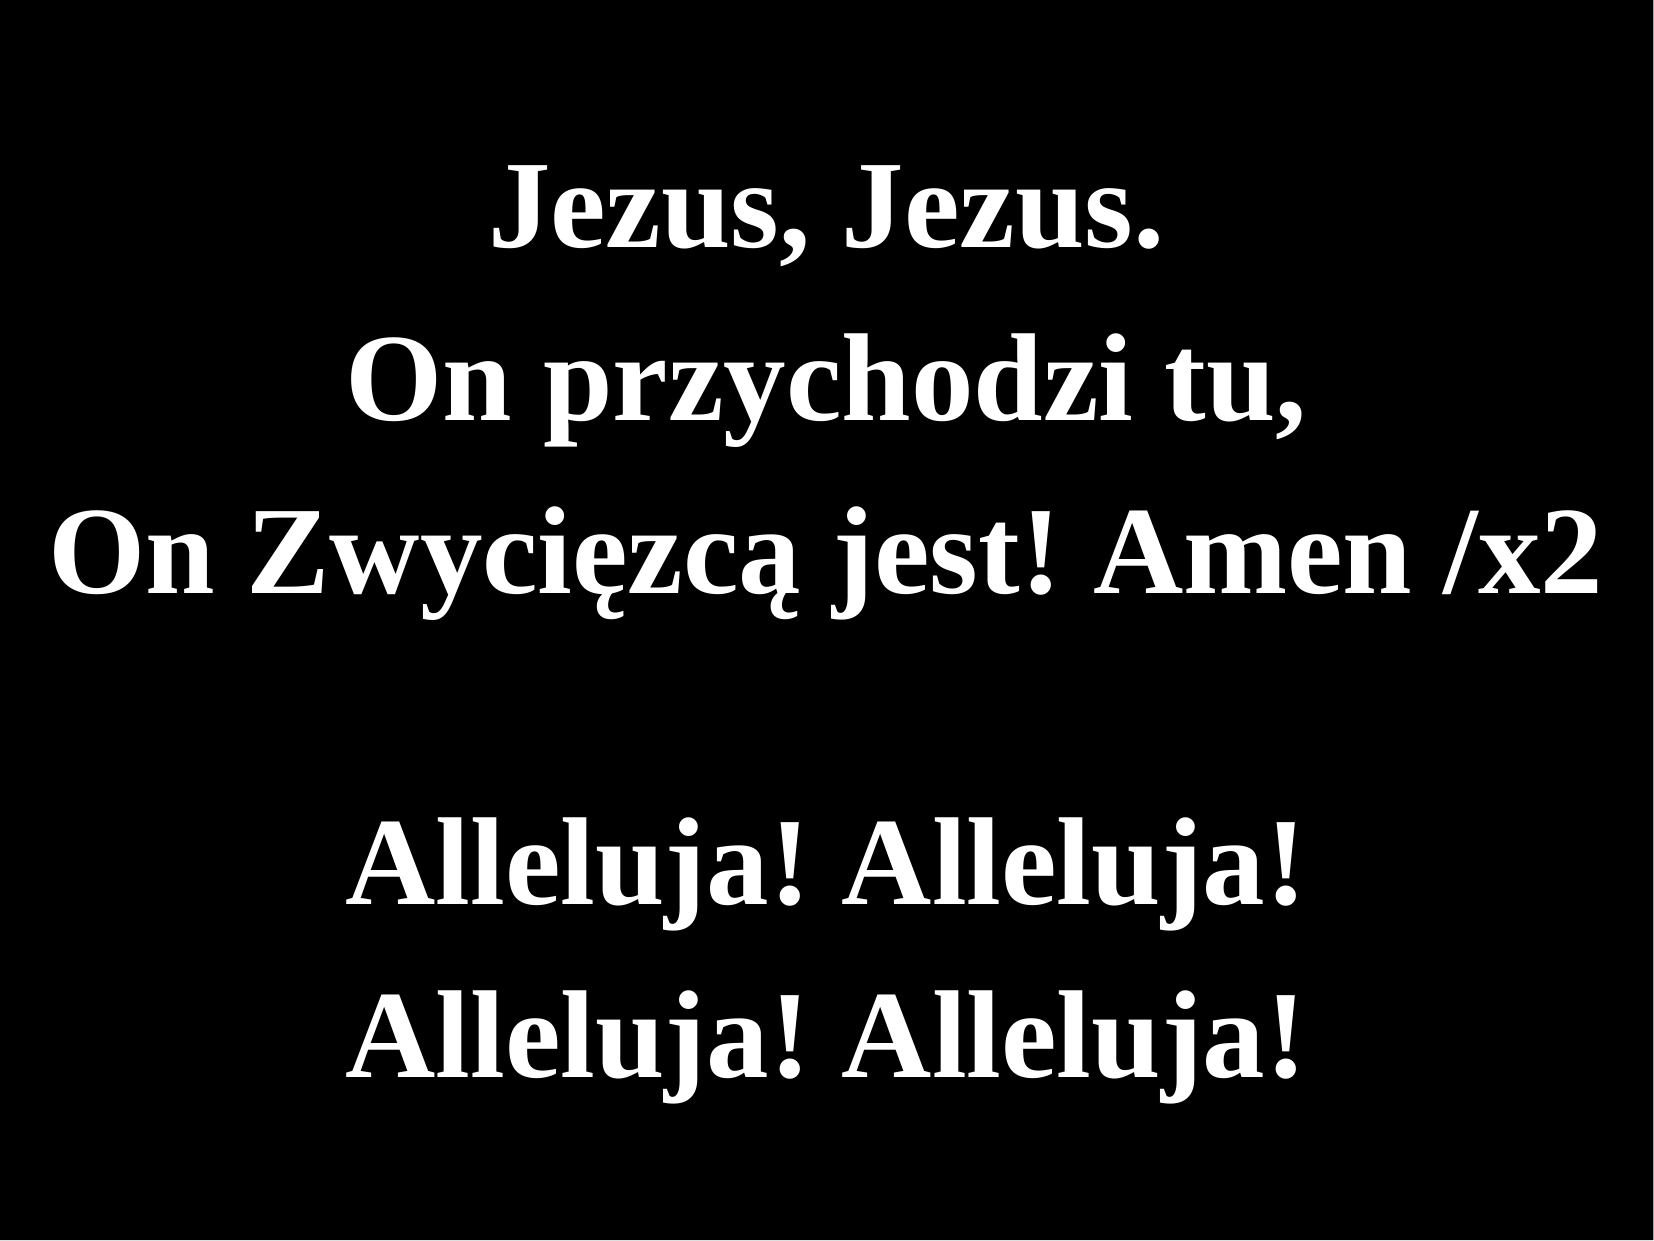

# Jezus, Jezus. ppp On przychodzi tu, ppp On Zwycięzcą jest! Amen /x2 ppp Alleluja! Alleluja! ppp Alleluja! Alleluja!